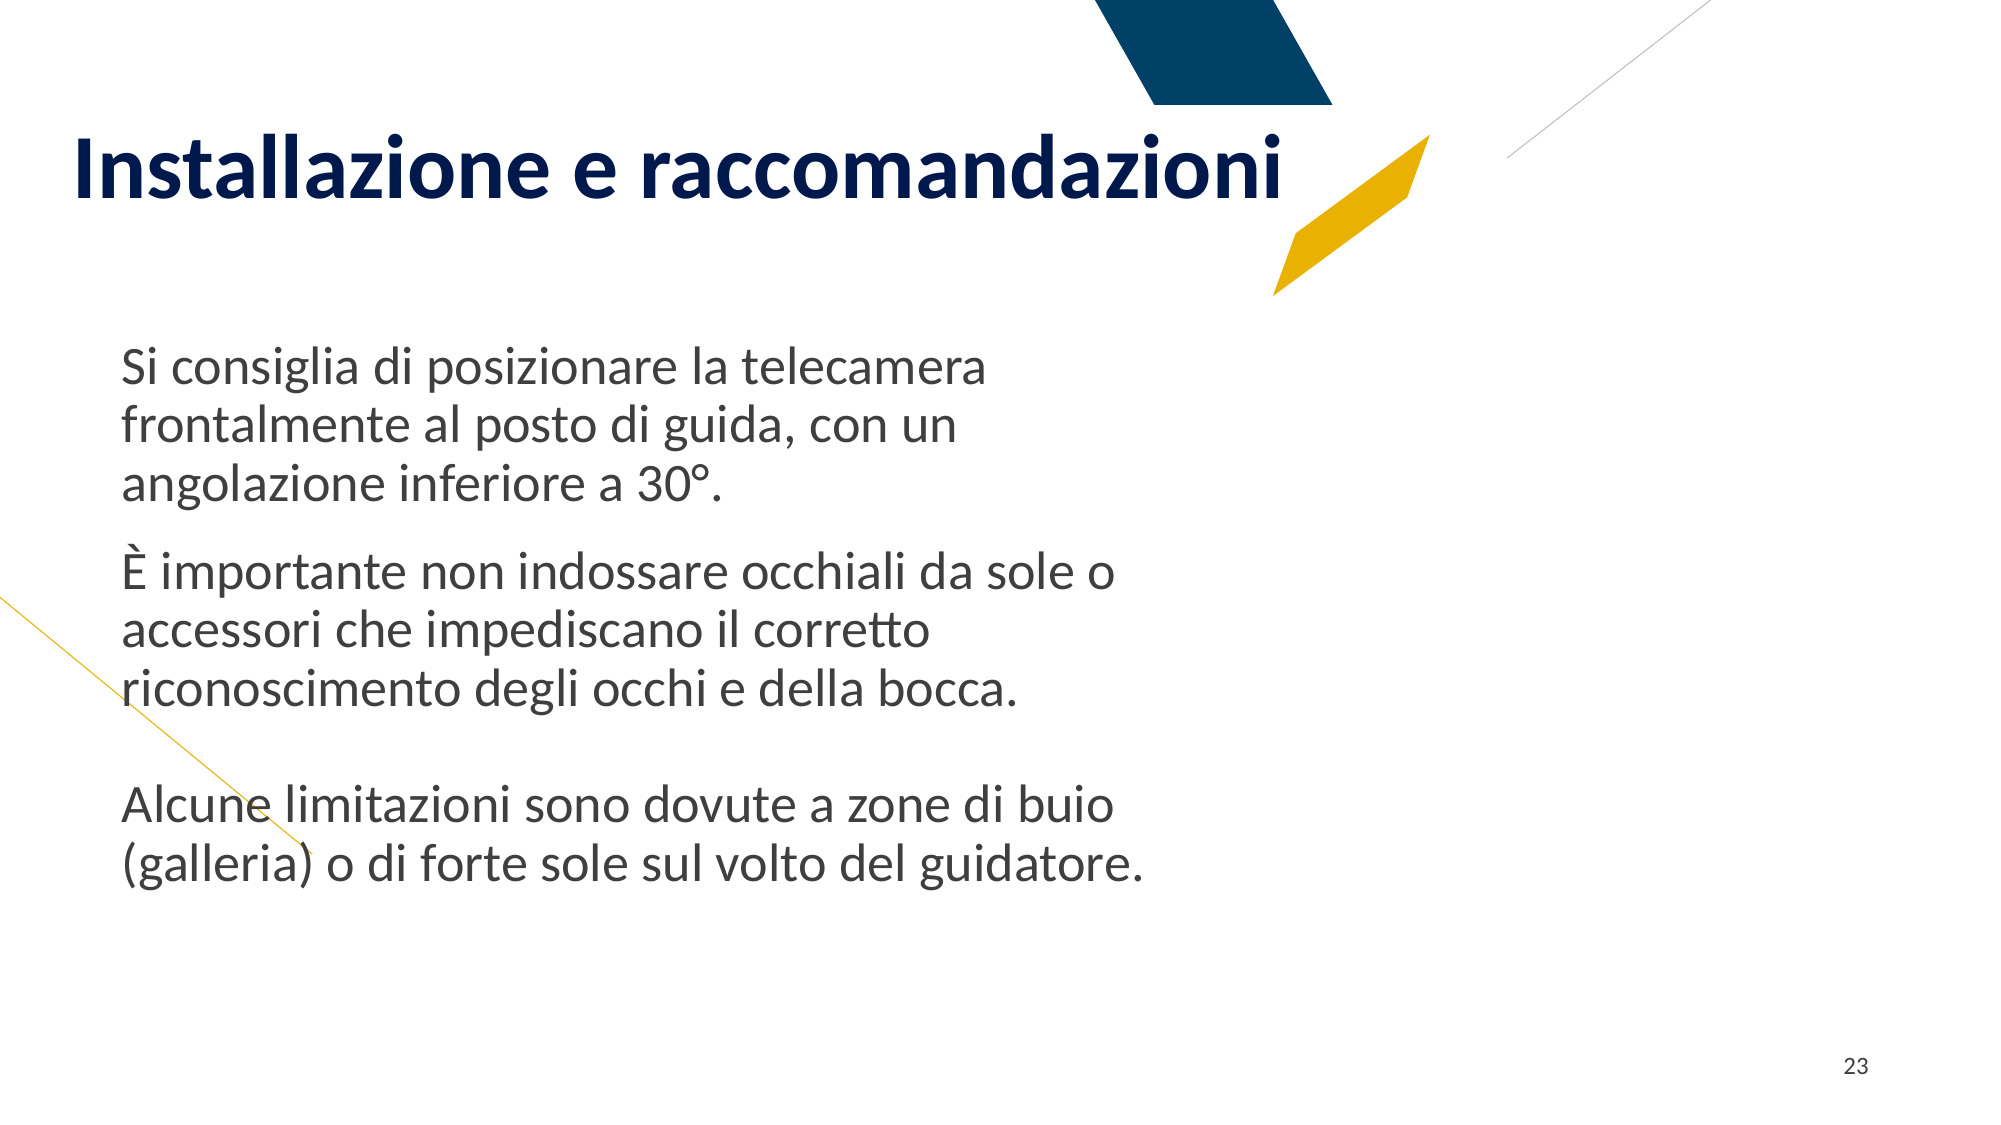

# Installazione e raccomandazioni
Si consiglia di posizionare la telecamera frontalmente al posto di guida, con un angolazione inferiore a 30°.
È importante non indossare occhiali da sole o accessori che impediscano il corretto riconoscimento degli occhi e della bocca.
Alcune limitazioni sono dovute a zone di buio (galleria) o di forte sole sul volto del guidatore.